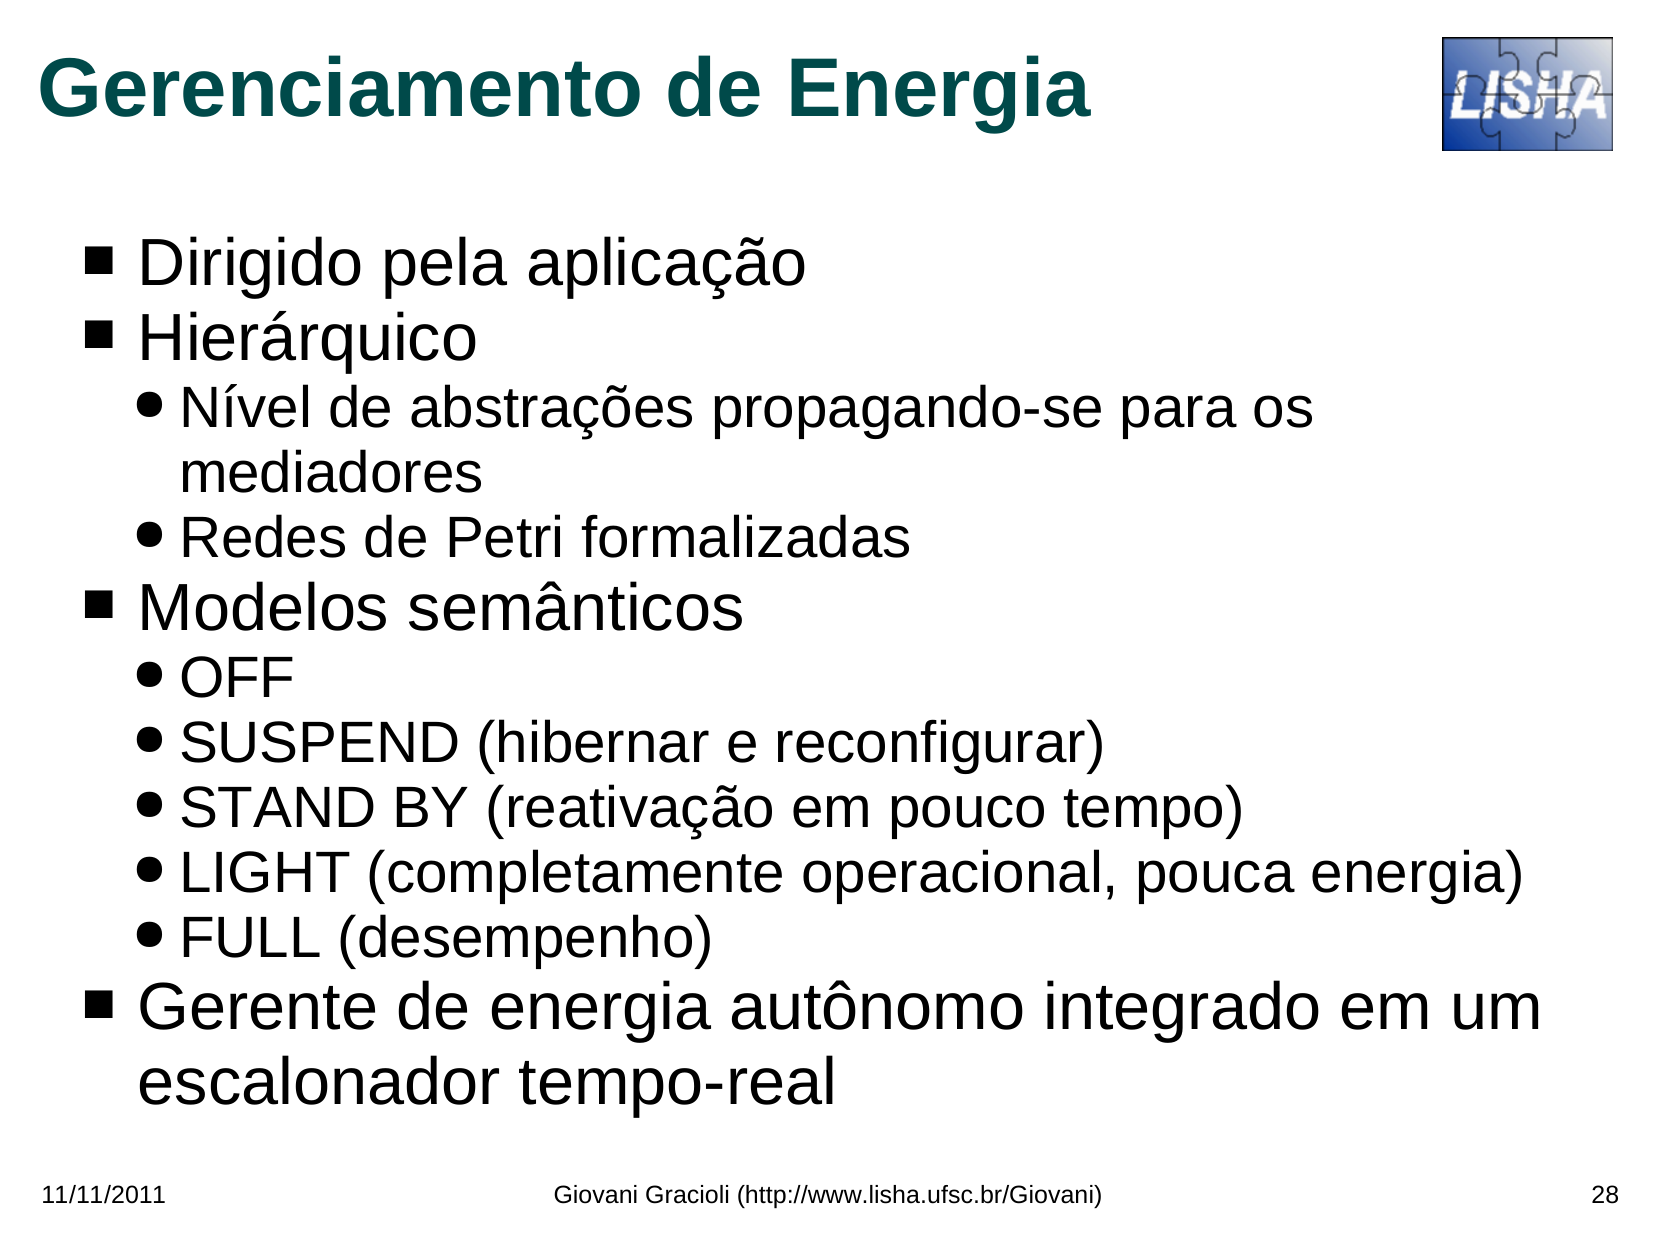

# Gerenciamento de Energia
Dirigido pela aplicação
Hierárquico
Nível de abstrações propagando-se para os mediadores
Redes de Petri formalizadas
Modelos semânticos
OFF
SUSPEND (hibernar e reconfigurar)
STAND BY (reativação em pouco tempo)
LIGHT (completamente operacional, pouca energia)
FULL (desempenho)
Gerente de energia autônomo integrado em um escalonador tempo-real